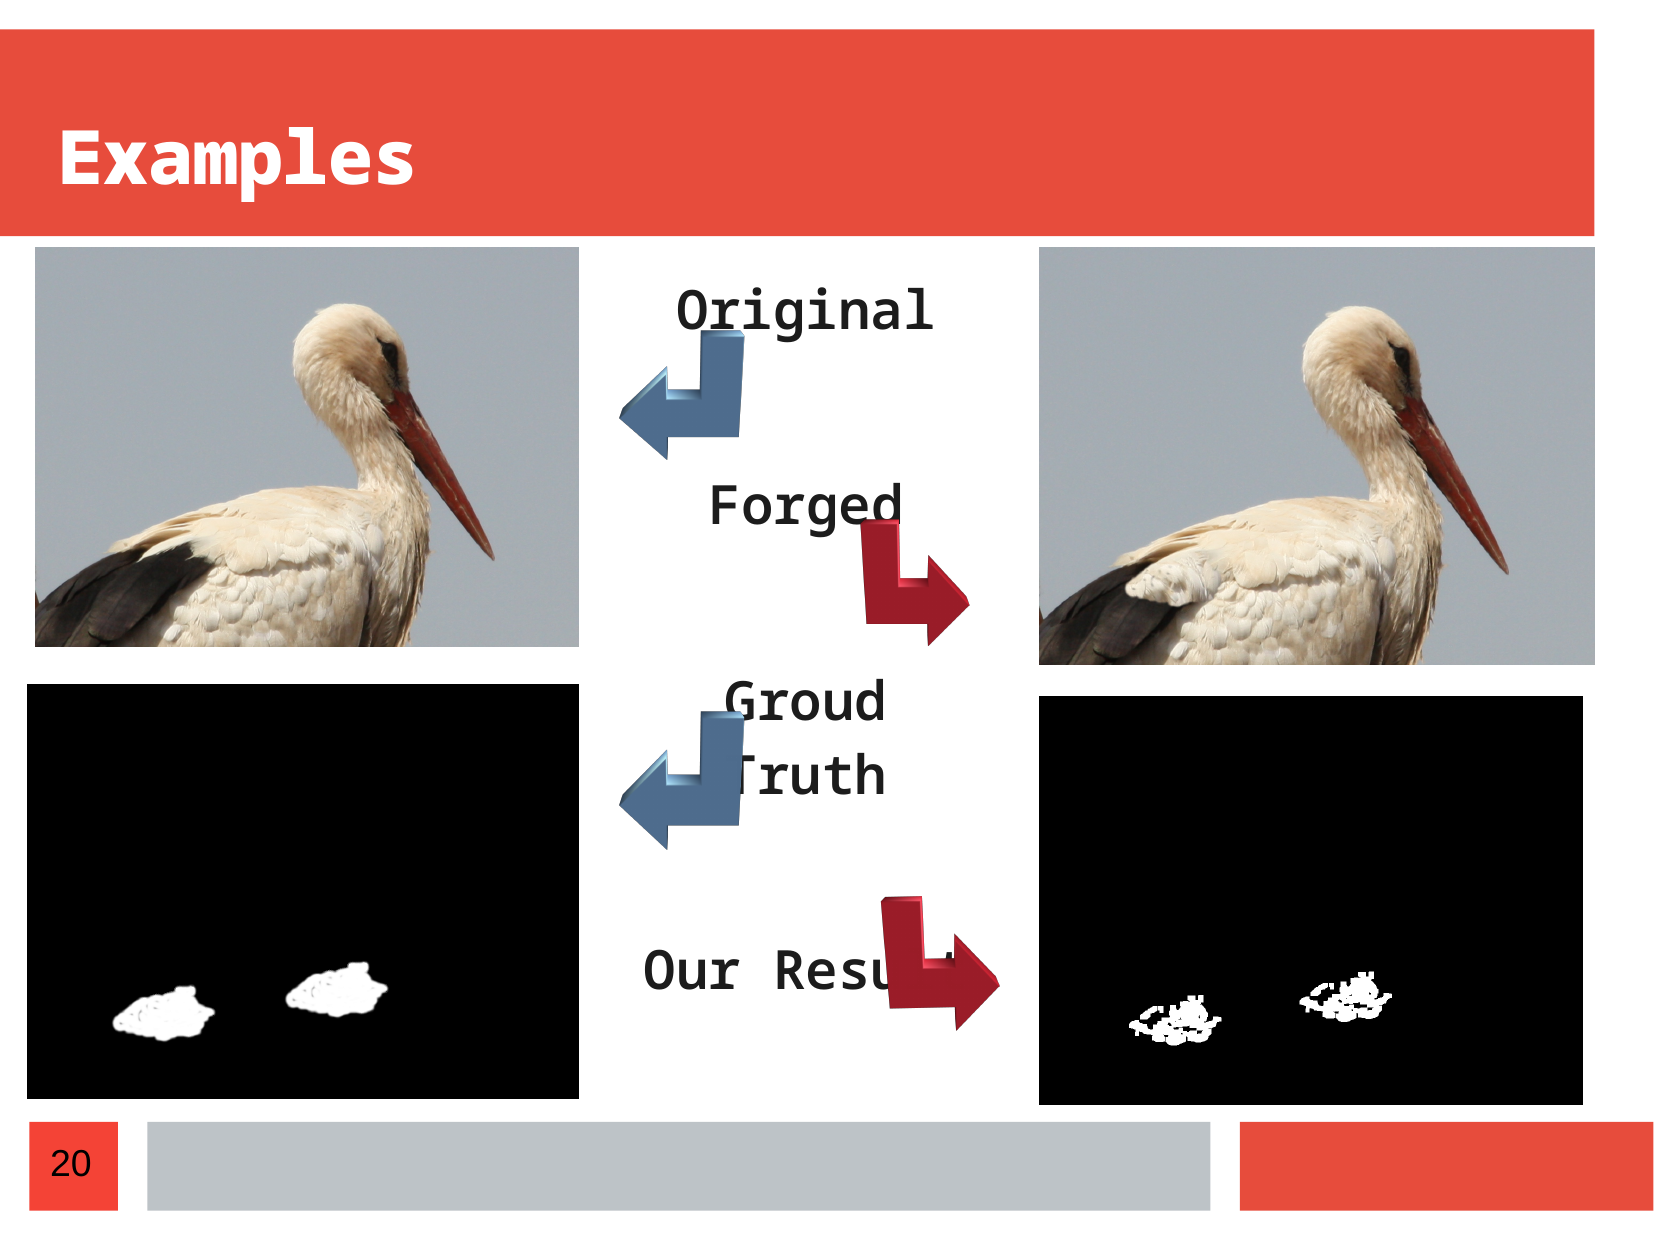

# Examples
Original
Forged
Groud Truth
Our Result